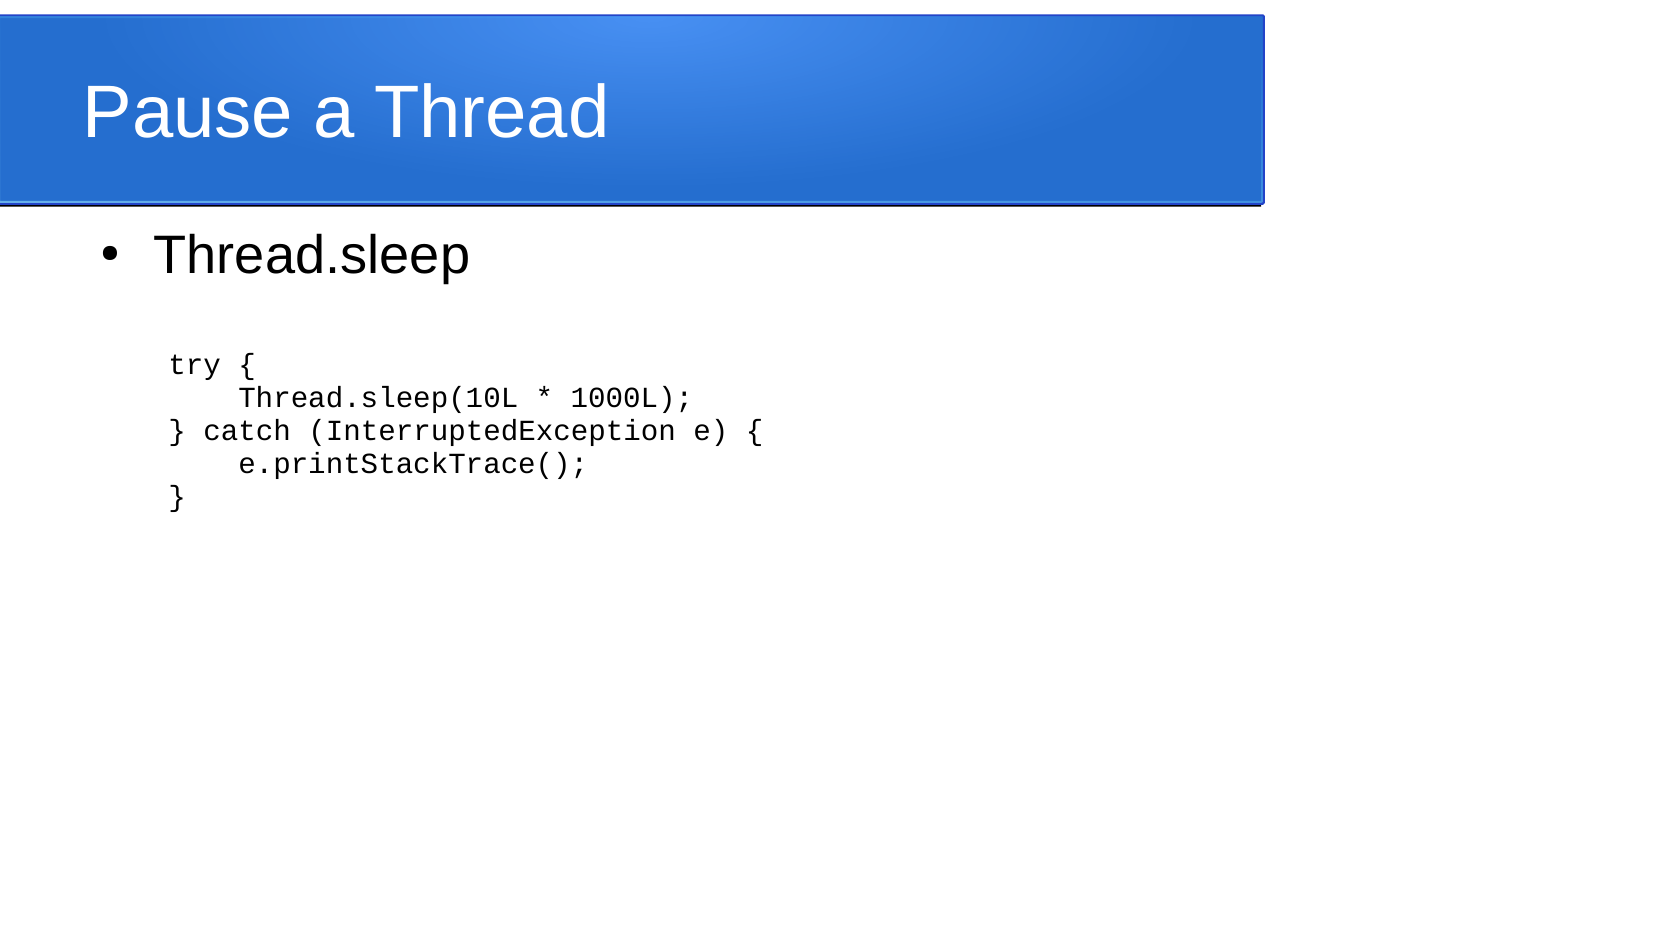

# Pause a Thread
Thread.sleep
try {
 Thread.sleep(10L * 1000L);
} catch (InterruptedException e) {
 e.printStackTrace();
}